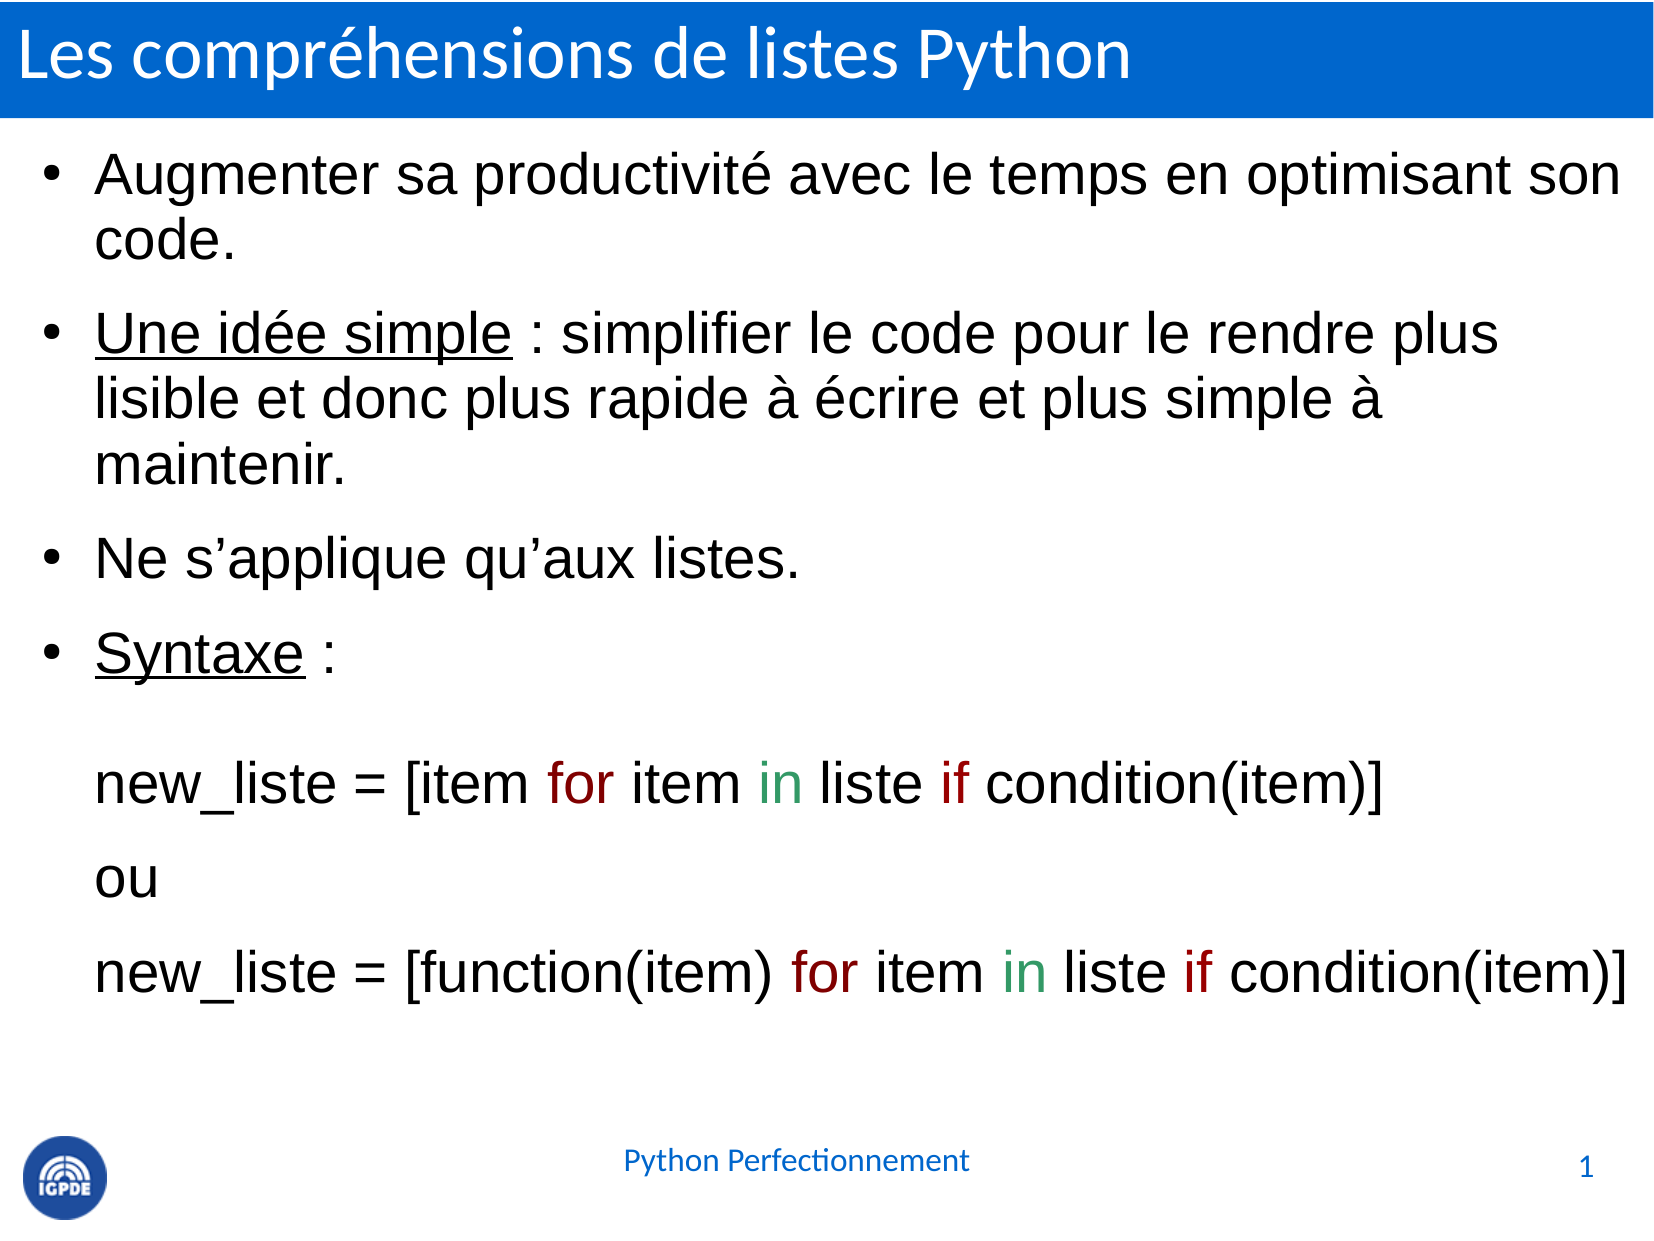

# Les compréhensions de listes Python
Augmenter sa productivité avec le temps en optimisant son code.
Une idée simple : simplifier le code pour le rendre plus lisible et donc plus rapide à écrire et plus simple à maintenir.
Ne s’applique qu’aux listes.
Syntaxe :
new_liste = [item for item in liste if condition(item)]
ou
new_liste = [function(item) for item in liste if condition(item)]
Python Perfectionnement
1